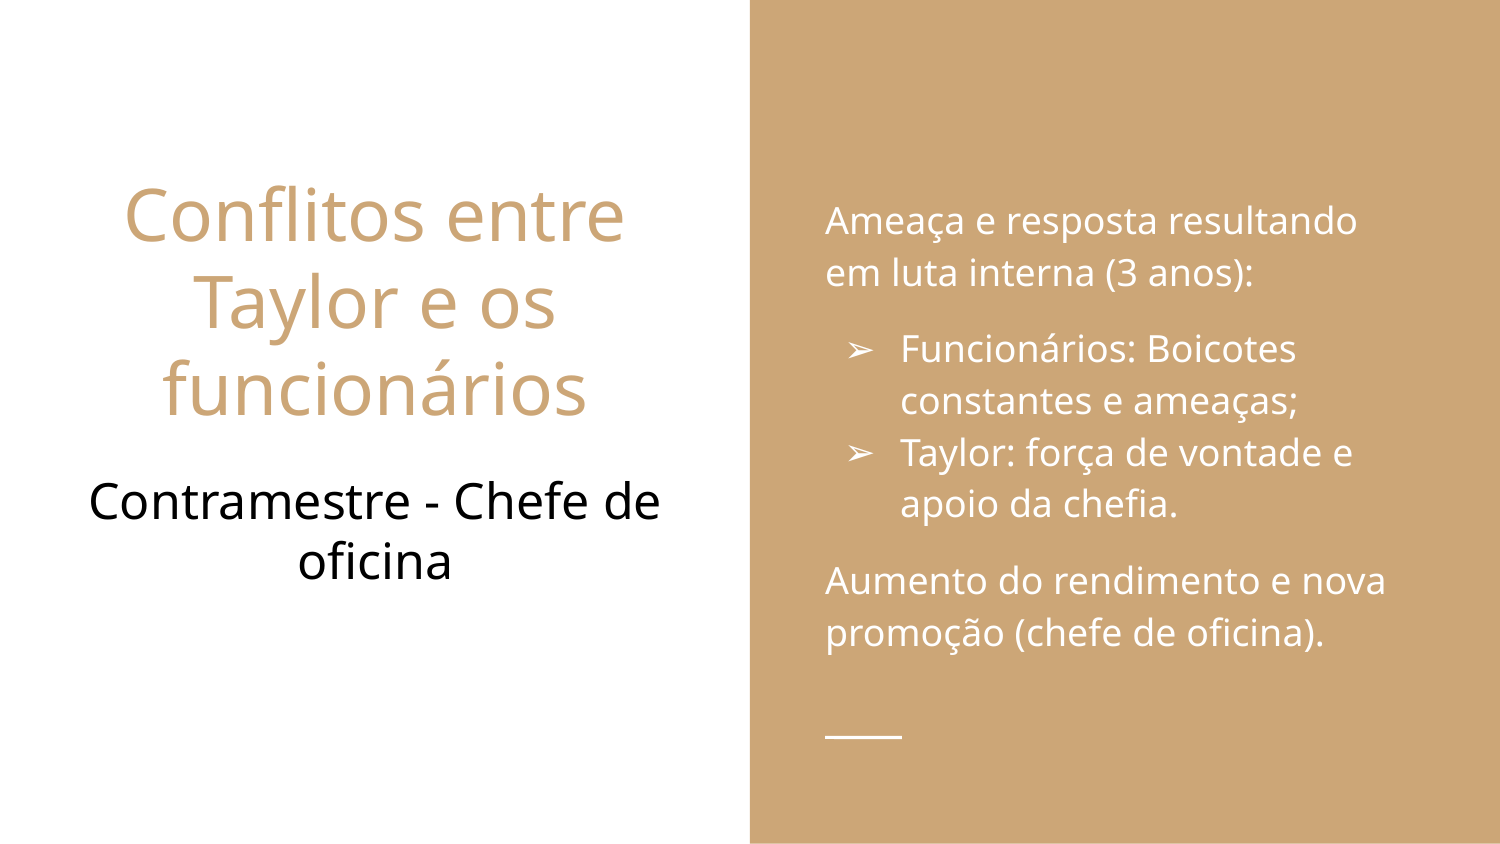

Ameaça e resposta resultando em luta interna (3 anos):
Funcionários: Boicotes constantes e ameaças;
Taylor: força de vontade e apoio da chefia.
Aumento do rendimento e nova promoção (chefe de oficina).
# Conflitos entre Taylor e os funcionários
Contramestre - Chefe de oficina